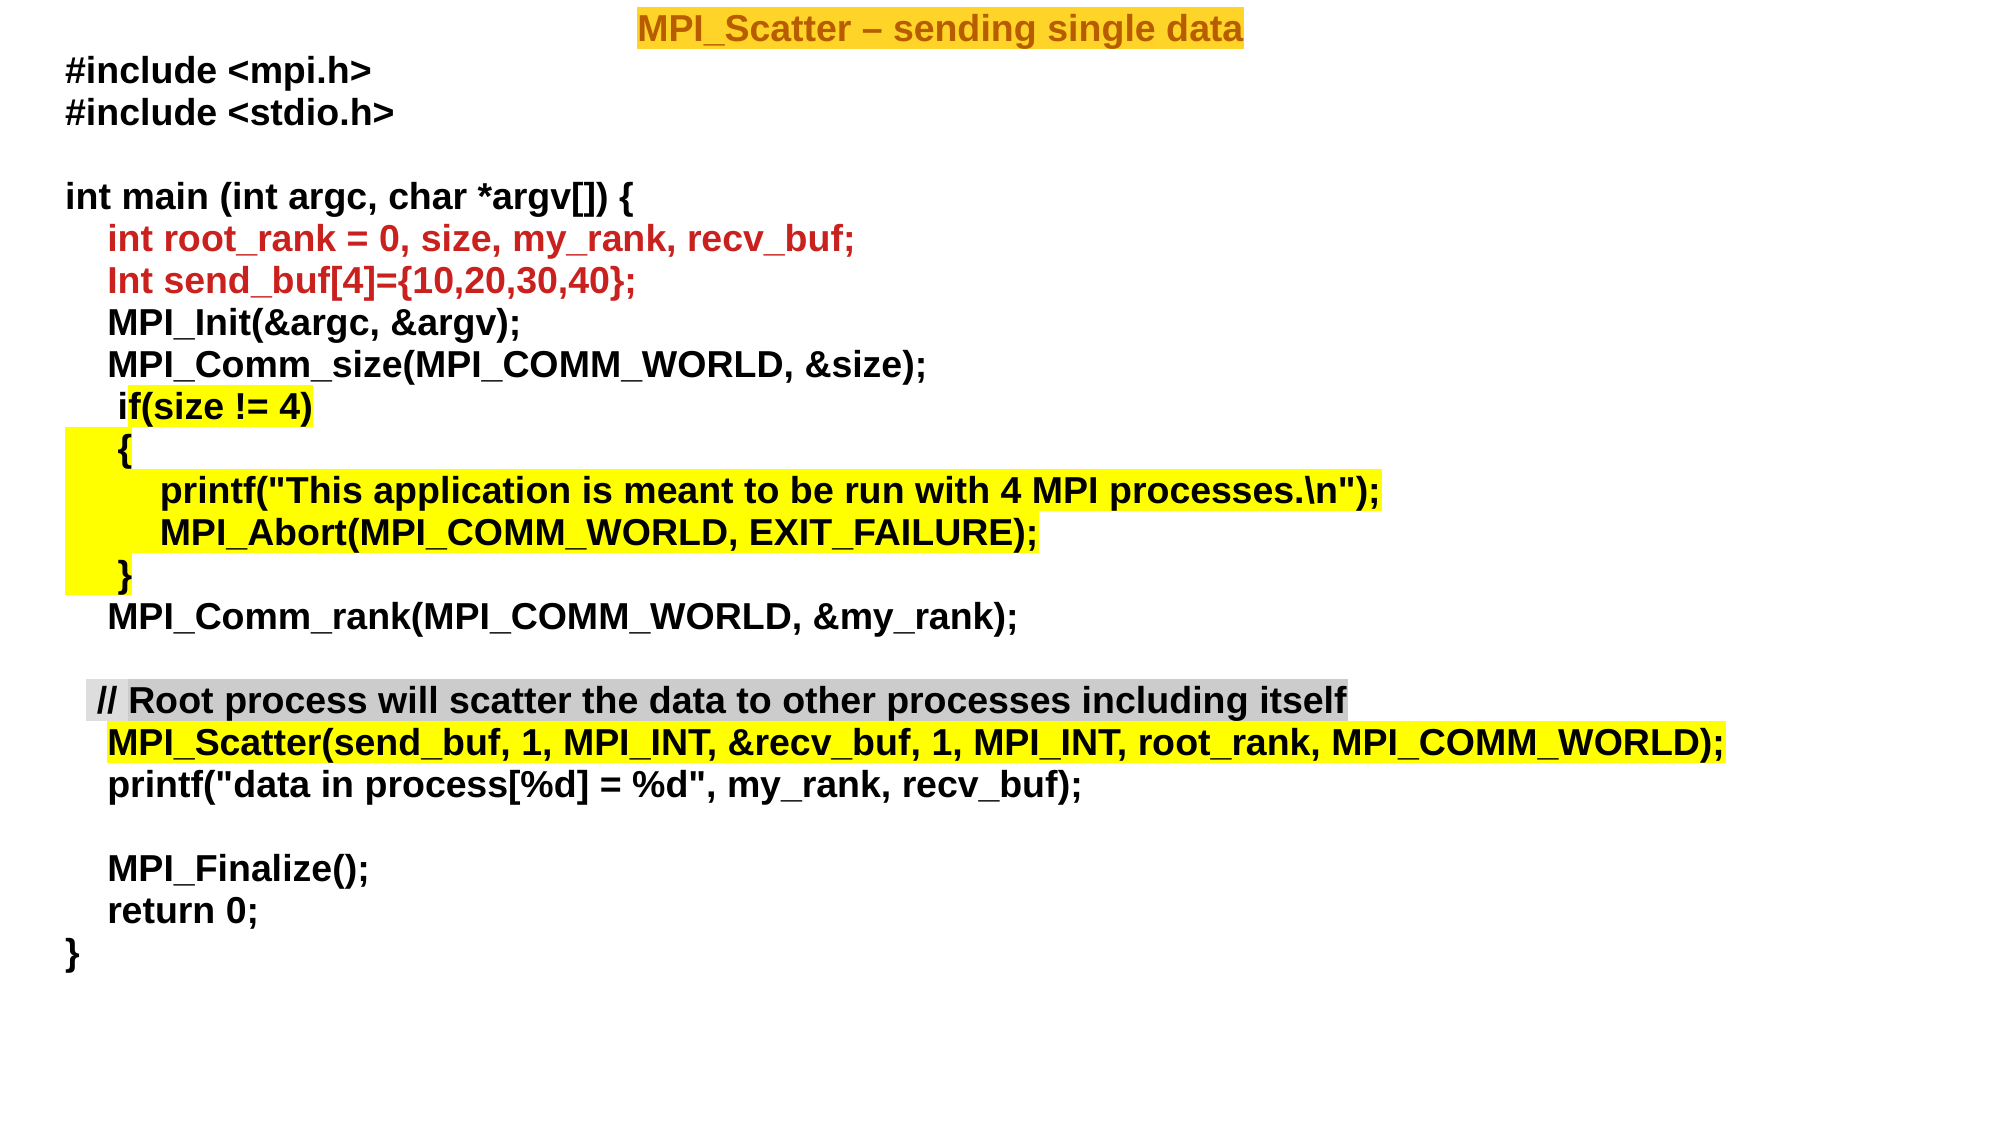

MPI_Scatter – sending single data
#include <mpi.h>
#include <stdio.h>
int main (int argc, char *argv[]) {
 int root_rank = 0, size, my_rank, recv_buf;
 Int send_buf[4]={10,20,30,40};
 MPI_Init(&argc, &argv);
 MPI_Comm_size(MPI_COMM_WORLD, &size);
 if(size != 4)
 {
 printf("This application is meant to be run with 4 MPI processes.\n");
 MPI_Abort(MPI_COMM_WORLD, EXIT_FAILURE);
 }
 MPI_Comm_rank(MPI_COMM_WORLD, &my_rank);
 // Root process will scatter the data to other processes including itself
 MPI_Scatter(send_buf, 1, MPI_INT, &recv_buf, 1, MPI_INT, root_rank, MPI_COMM_WORLD);
 printf("data in process[%d] = %d", my_rank, recv_buf);
 MPI_Finalize();
 return 0;
}